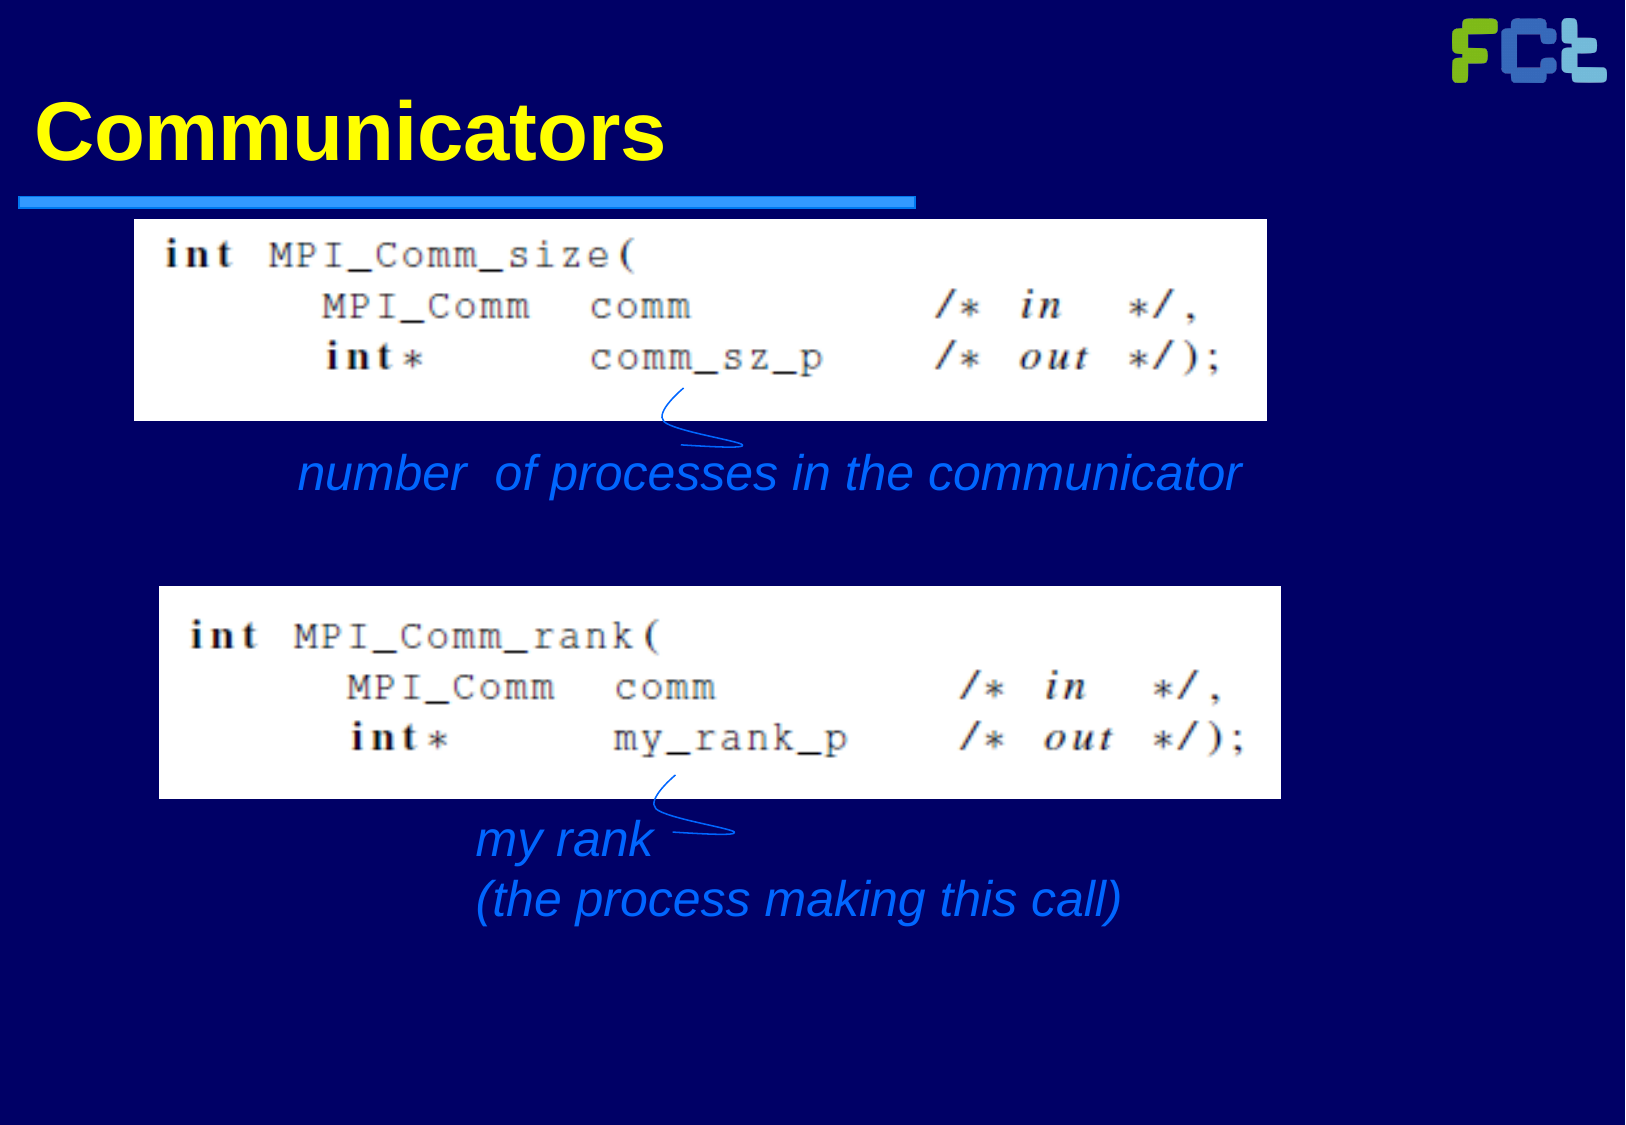

# Communicators
number of processes in the communicator
my rank
(the process making this call)